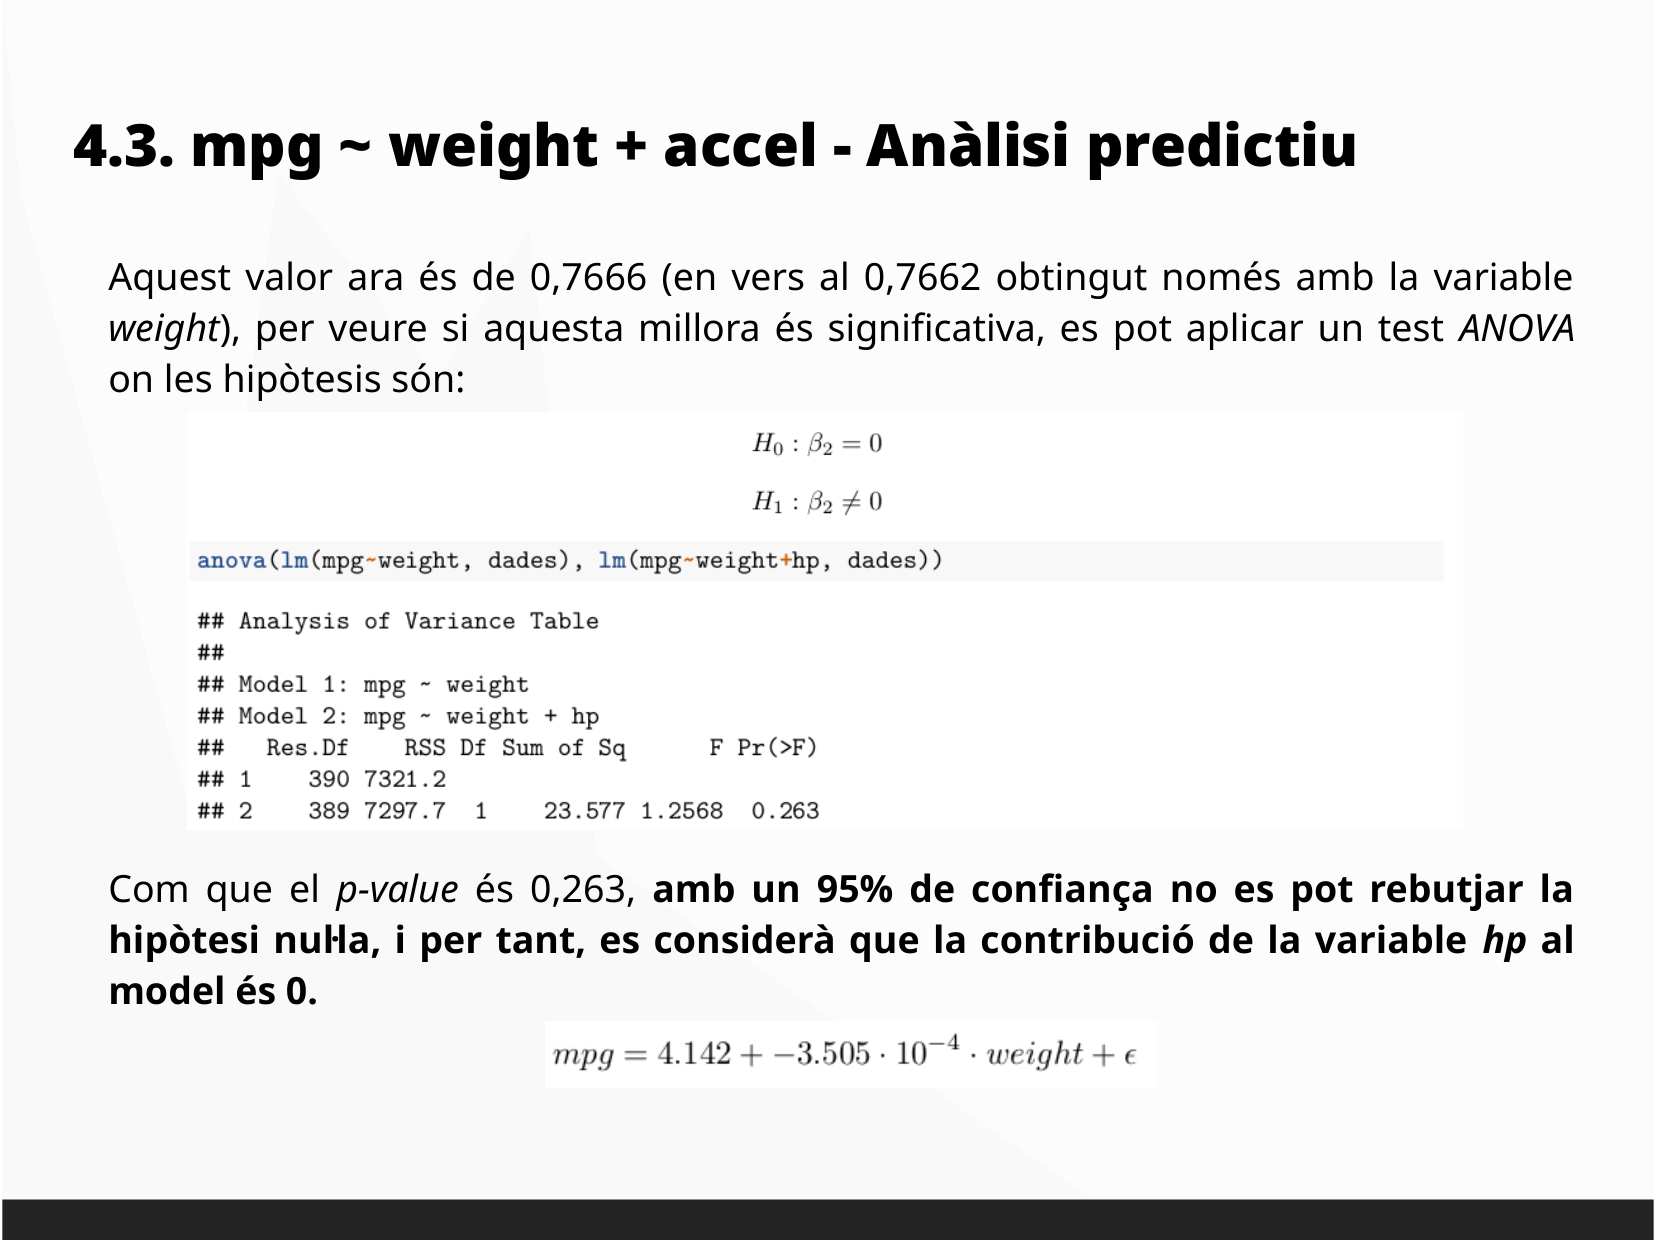

4.3. mpg ~ weight + accel - Anàlisi predictiu
# Aquest valor ara és de 0,7666 (en vers al 0,7662 obtingut només amb la variable weight), per veure si aquesta millora és significativa, es pot aplicar un test ANOVA on les hipòtesis són:
Com que el p-value és 0,263, amb un 95% de confiança no es pot rebutjar la hipòtesi nul·la, i per tant, es considerà que la contribució de la variable hp al model és 0.